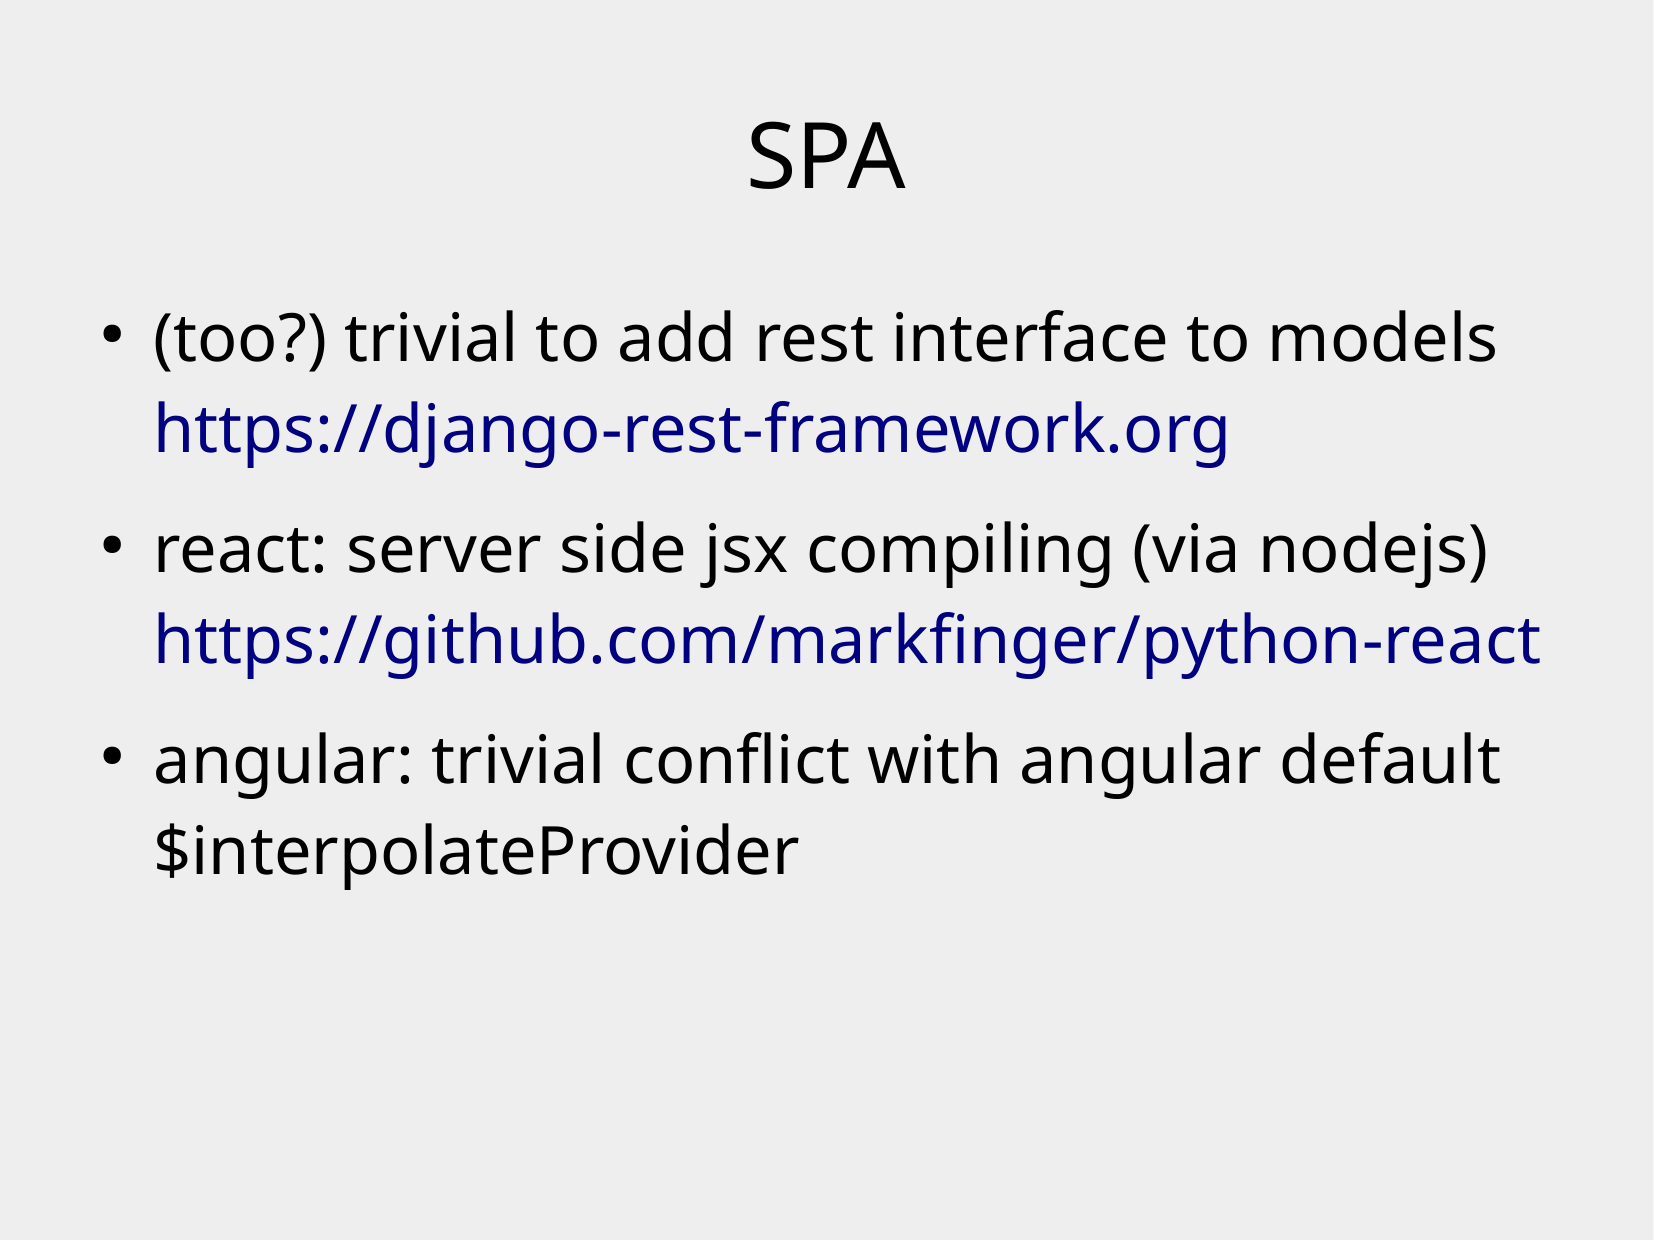

# SPA
(too?) trivial to add rest interface to models https://django-rest-framework.org
react: server side jsx compiling (via nodejs) https://github.com/markfinger/python-react
angular: trivial conflict with angular default $interpolateProvider